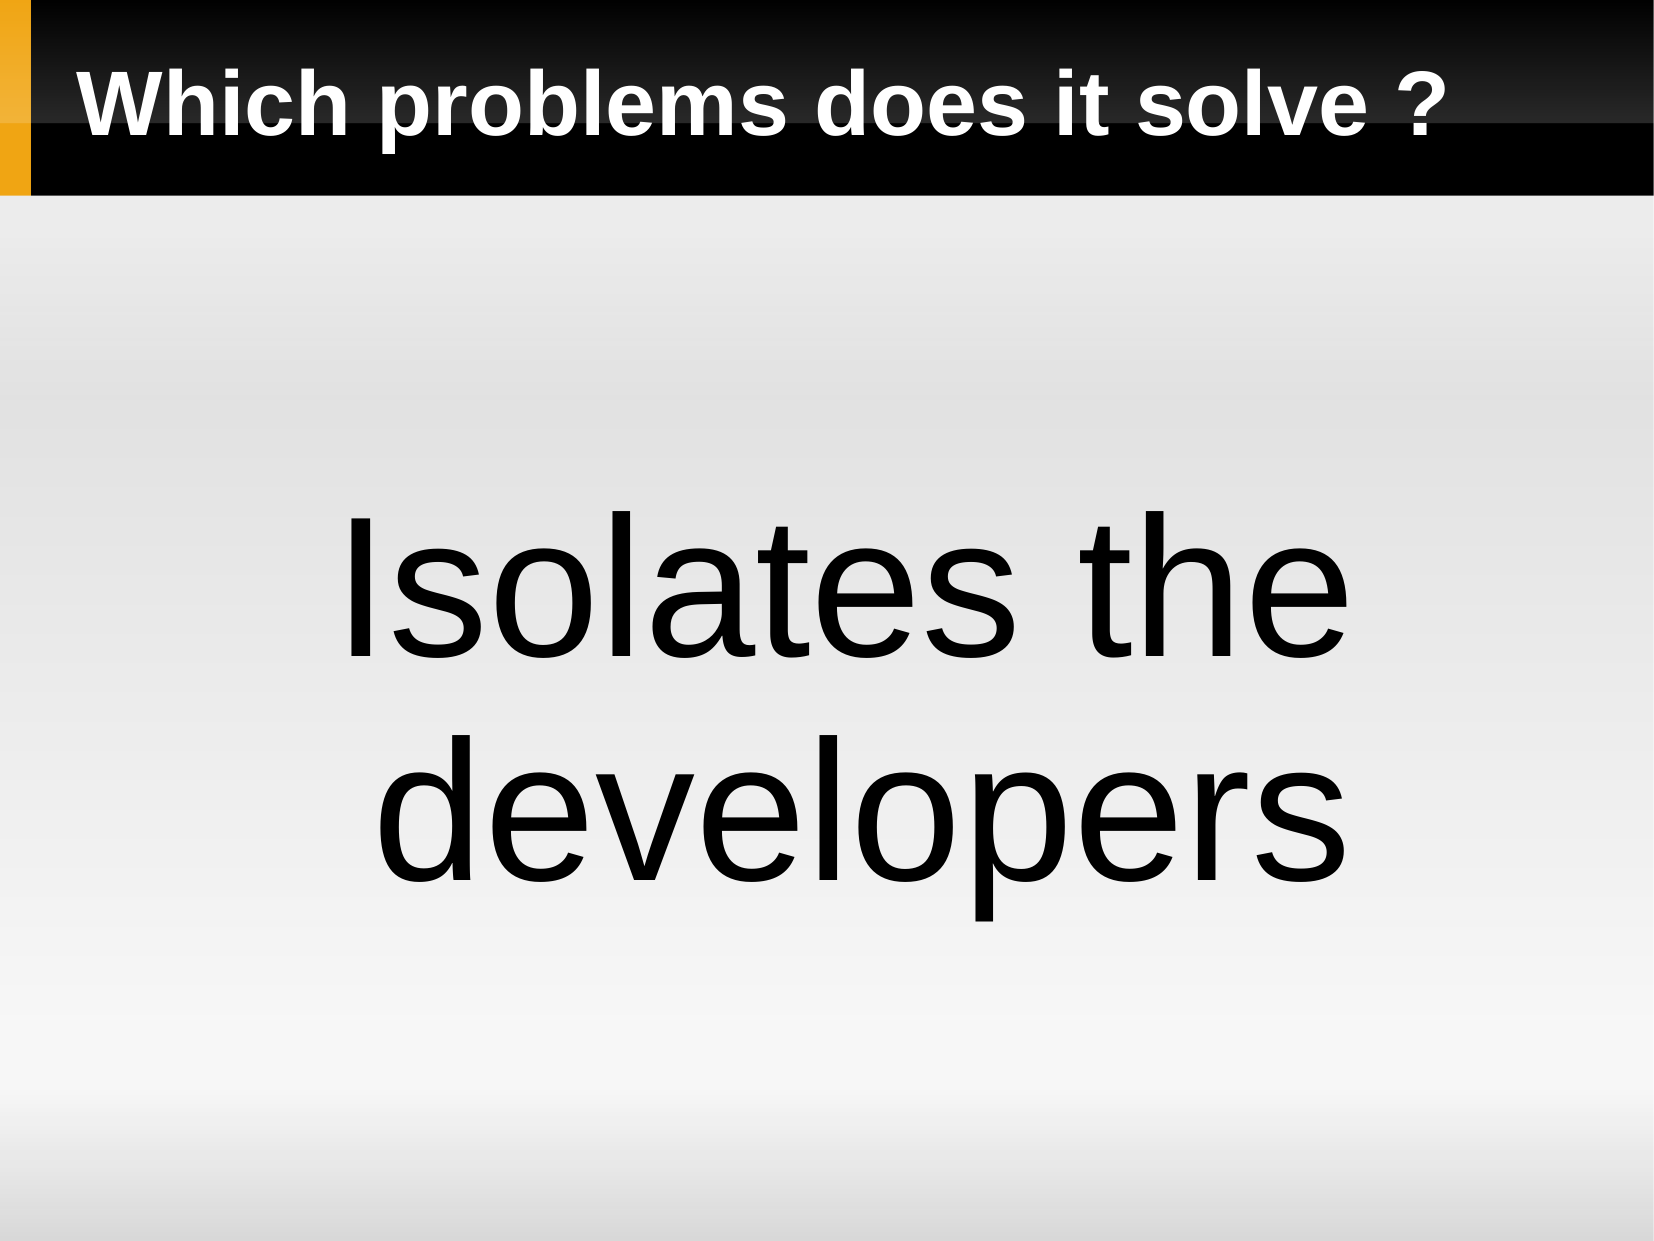

# Which problems does it solve ?
Isolates the developers